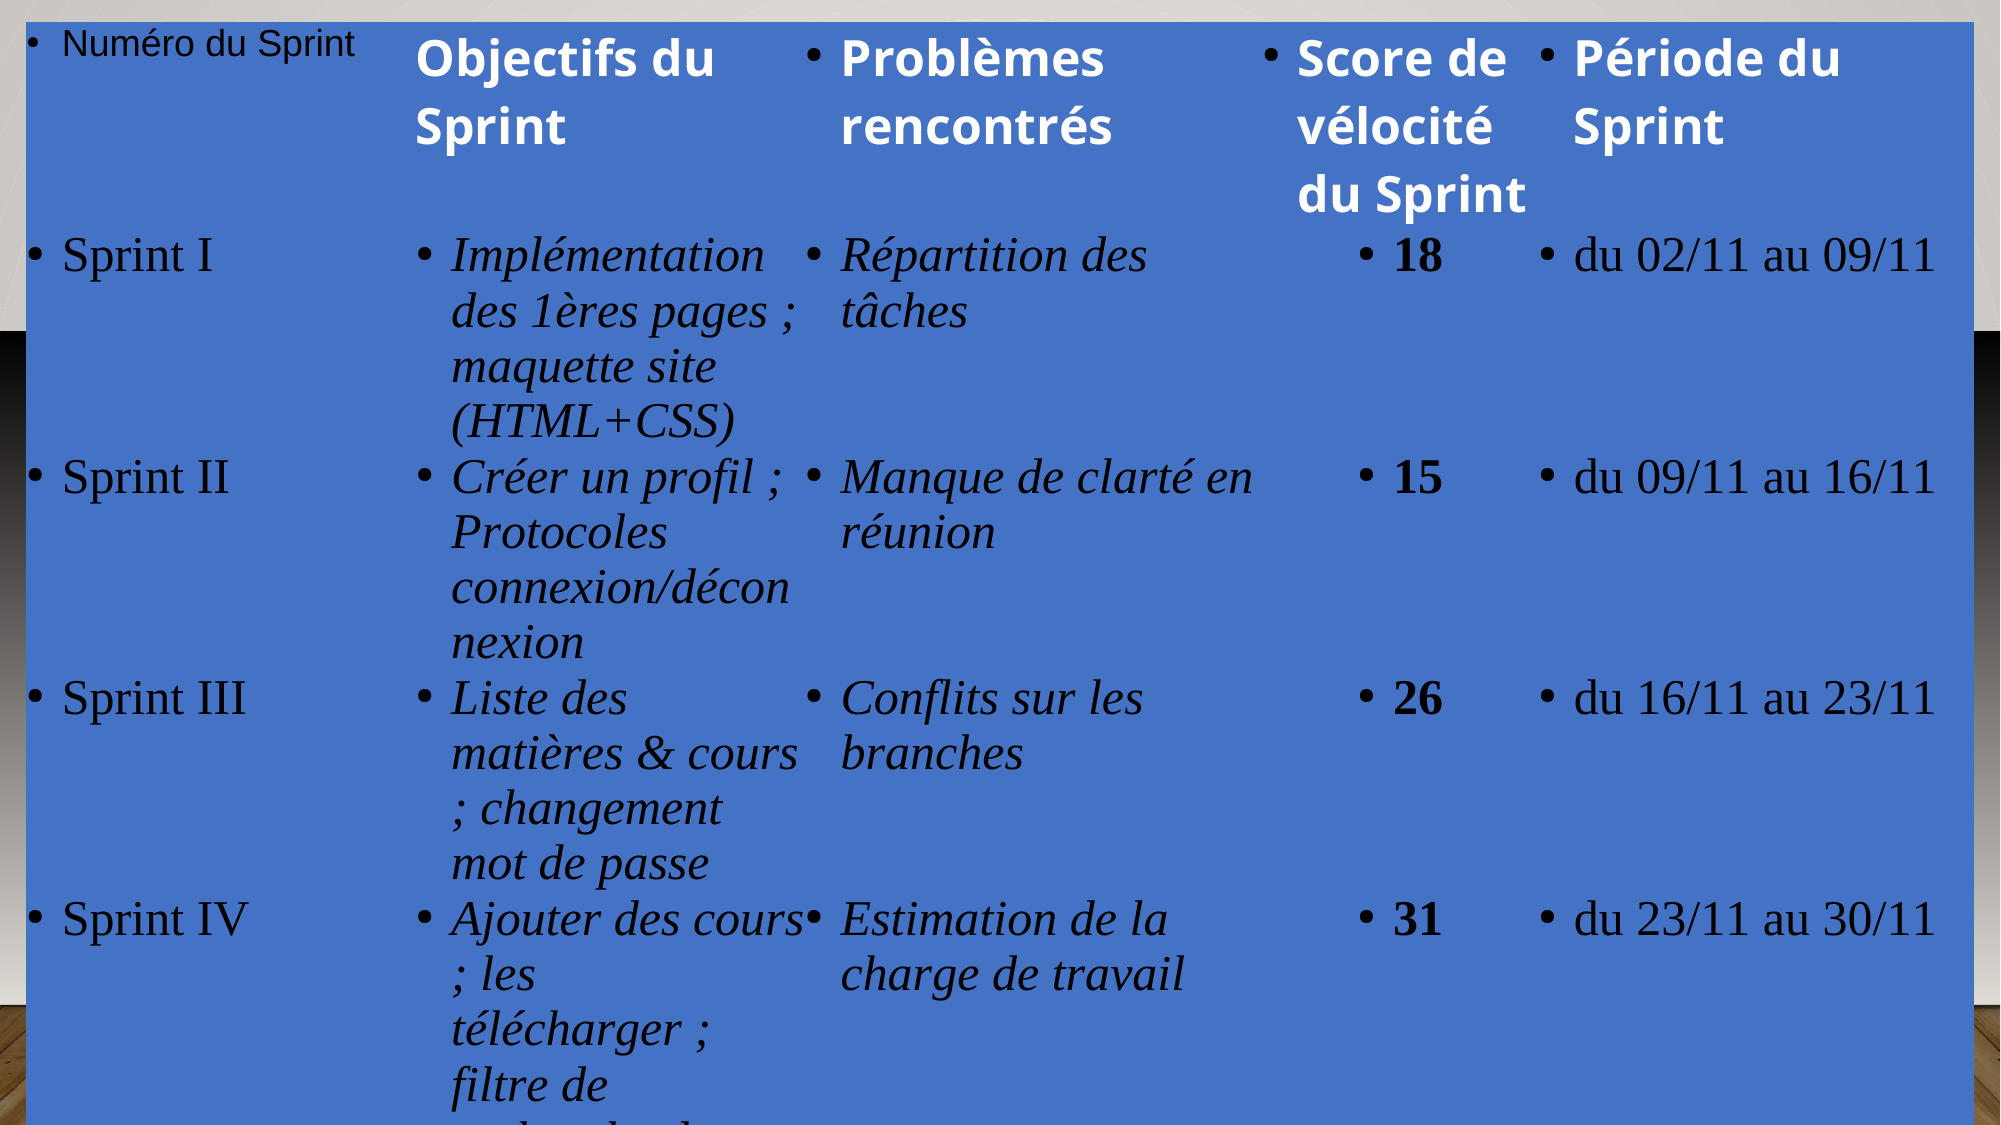

| Numéro du Sprint | Objectifs du Sprint | Problèmes rencontrés | Score de vélocité du Sprint | Période du Sprint |
| --- | --- | --- | --- | --- |
| Sprint I | Implémentation des 1ères pages ; maquette site (HTML+CSS) | Répartition des tâches | 18 | du 02/11 au 09/11 |
| Sprint II | Créer un profil ; Protocoles connexion/déconnexion | Manque de clarté en réunion | 15 | du 09/11 au 16/11 |
| Sprint III | Liste des matières & cours ; changement mot de passe | Conflits sur les branches | 26 | du 16/11 au 23/11 |
| Sprint IV | Ajouter des cours ; les télécharger ; filtre de recherche des matières | Estimation de la charge de travail | 31 | du 23/11 au 30/11 |
| Sprint V | Supprimer des cours ; modifier des cours ; màj HTML+CSS ; fonctions administrateur ; ajouter des matières à un profil | Cahier des charges imprécis | 27+ | du 30/11 au 09/12 |
# Décomposition du projet en SPRINTS (méthode SCRUM) :